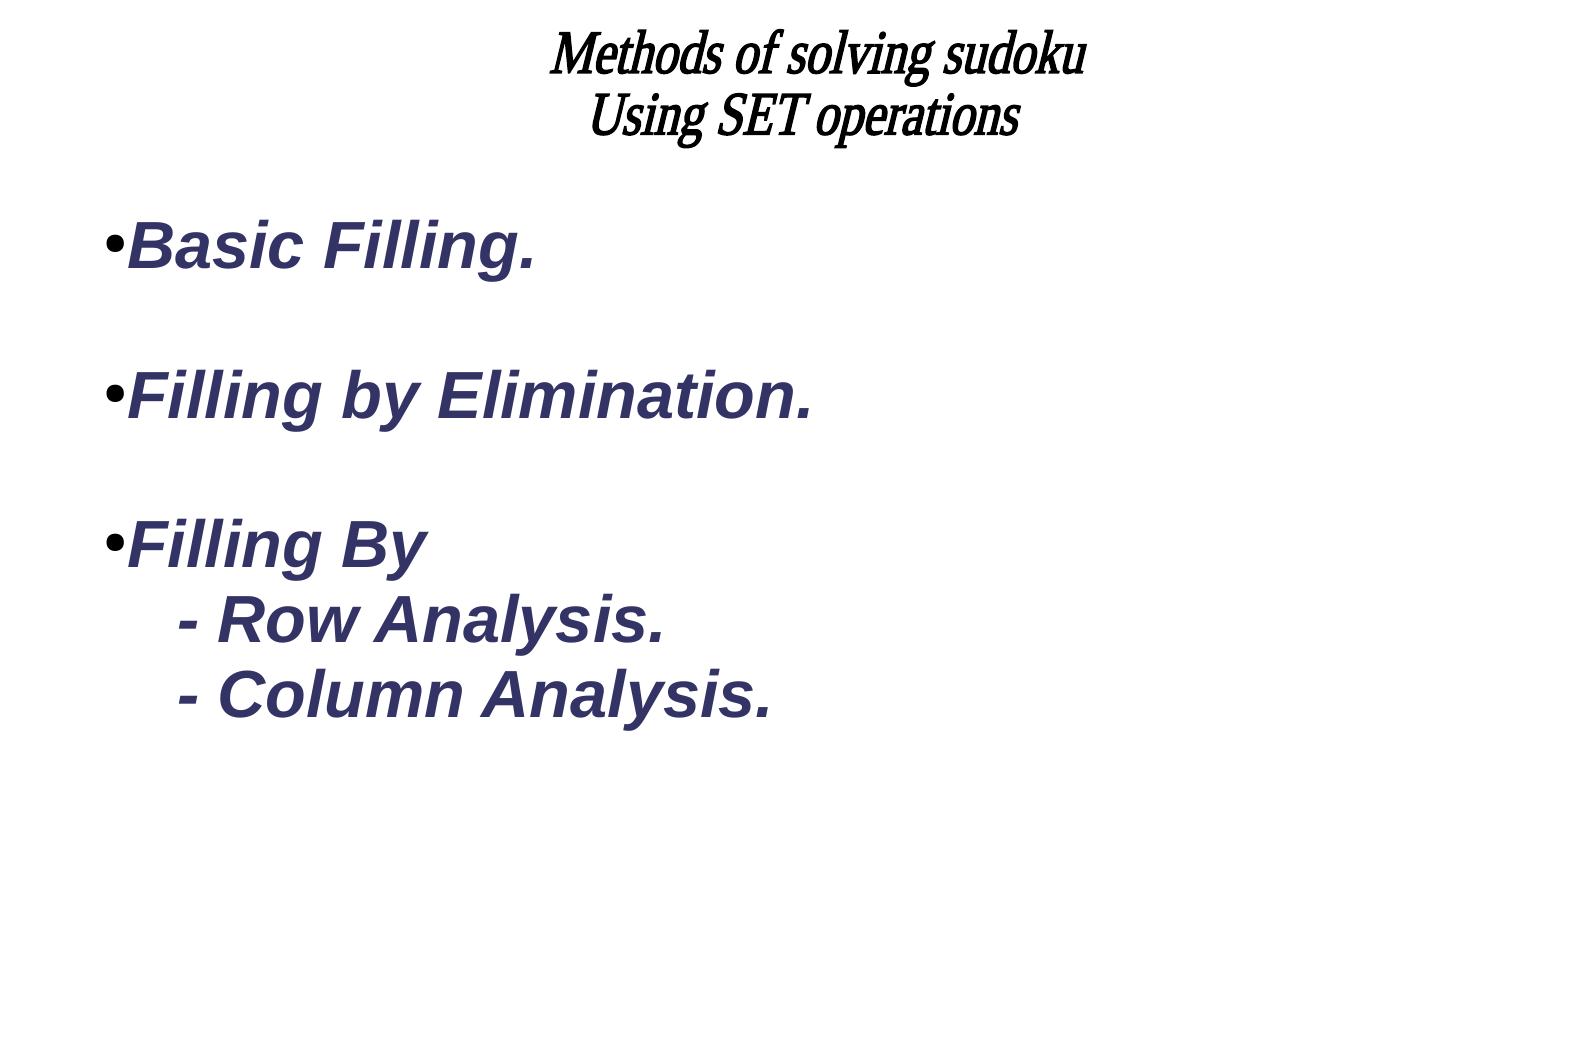

Methods of solving sudoku
Using SET operations
Basic Filling.
Filling by Elimination.
Filling By
	- Row Analysis.
	- Column Analysis.